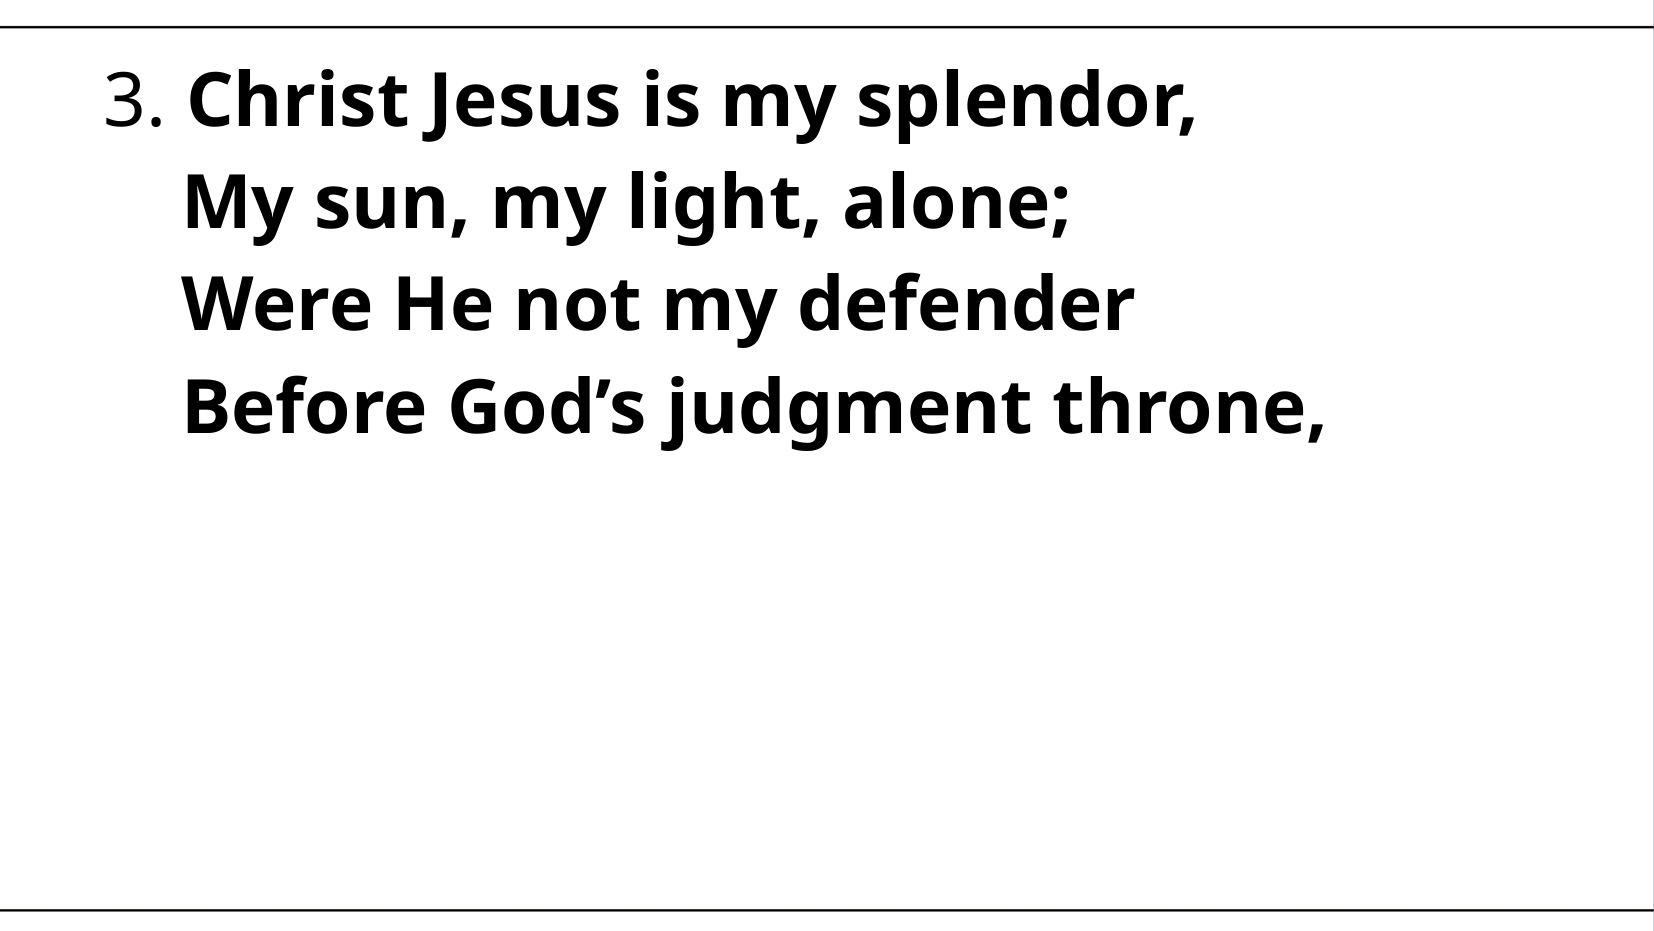

3. Christ Jesus is my splendor,
 My sun, my light, alone;
 Were He not my defender
 Before God’s judgment throne,